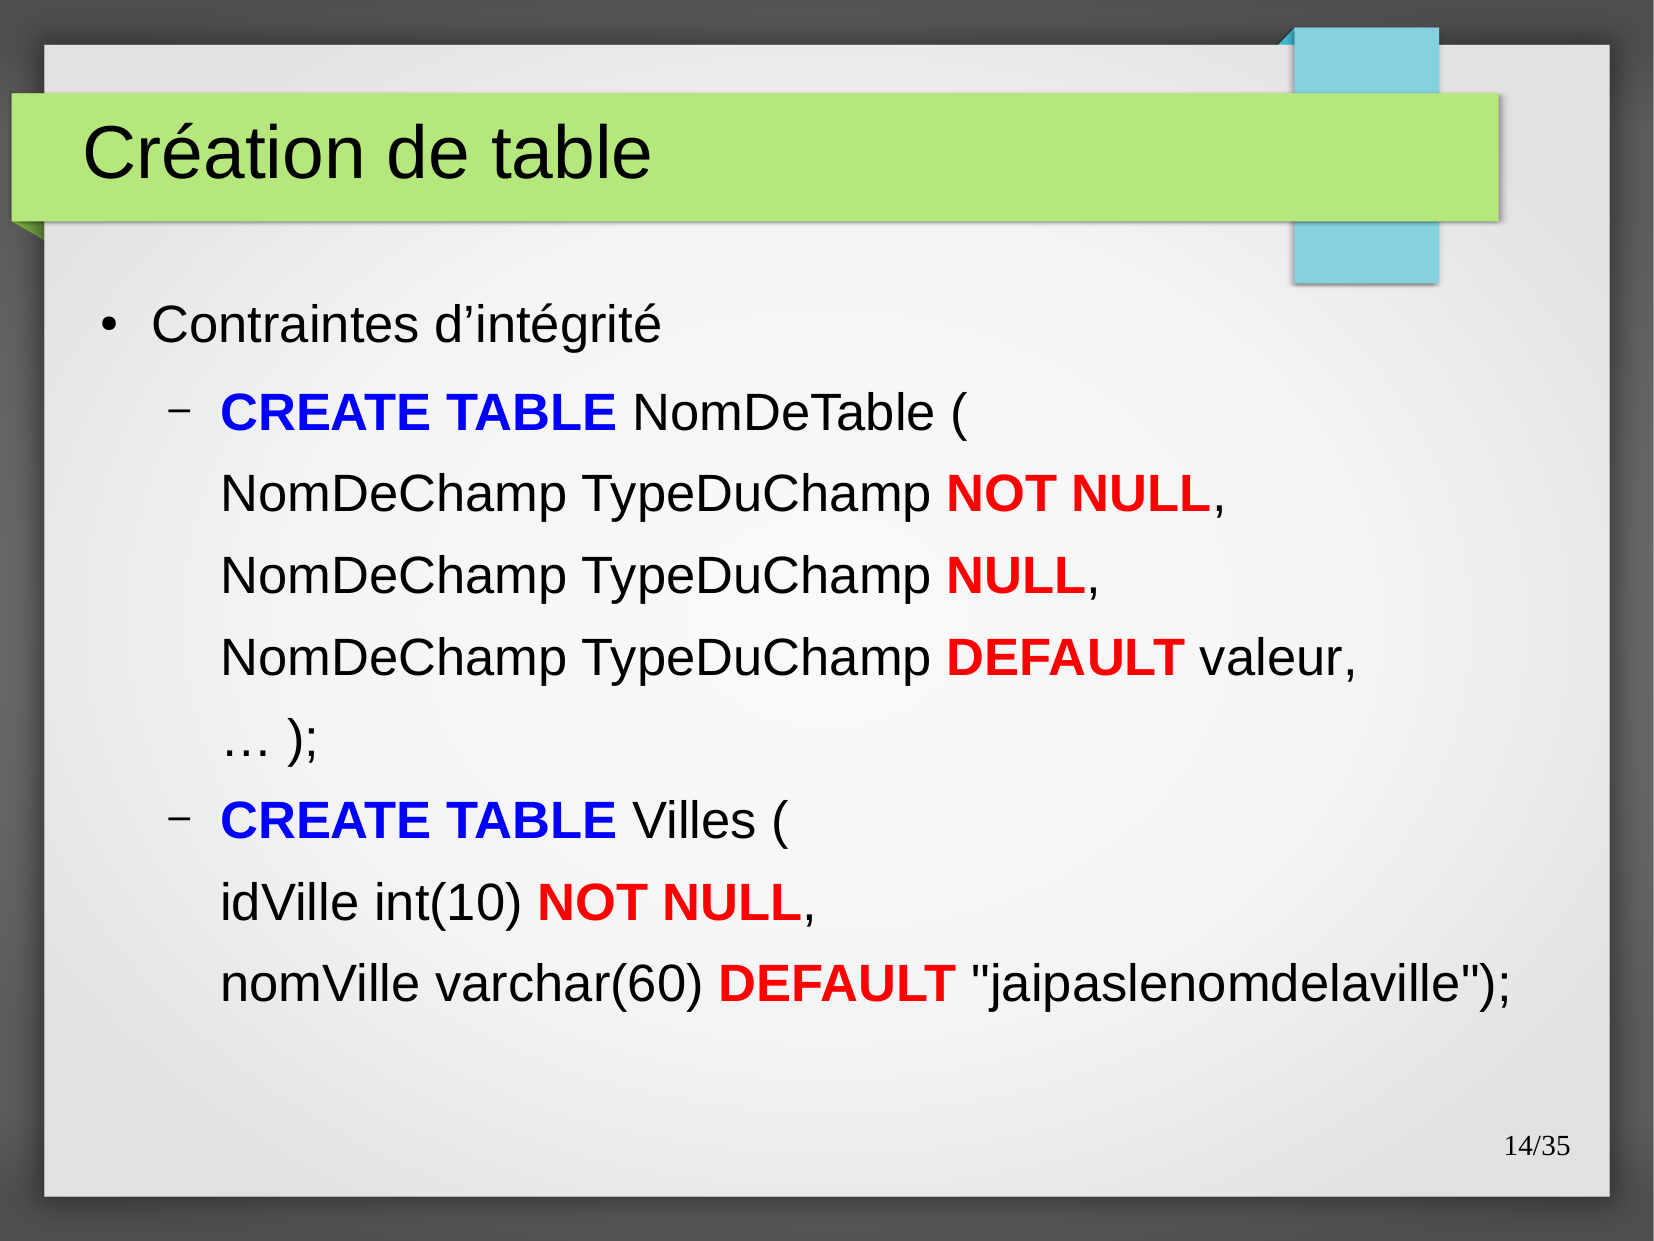

# Création de table
Contraintes d’intégrité
CREATE TABLE NomDeTable (
NomDeChamp TypeDuChamp NOT NULL,
NomDeChamp TypeDuChamp NULL,
NomDeChamp TypeDuChamp DEFAULT valeur,
… );
CREATE TABLE Villes (
idVille int(10) NOT NULL,
nomVille varchar(60) DEFAULT "jaipaslenomdelaville");
14